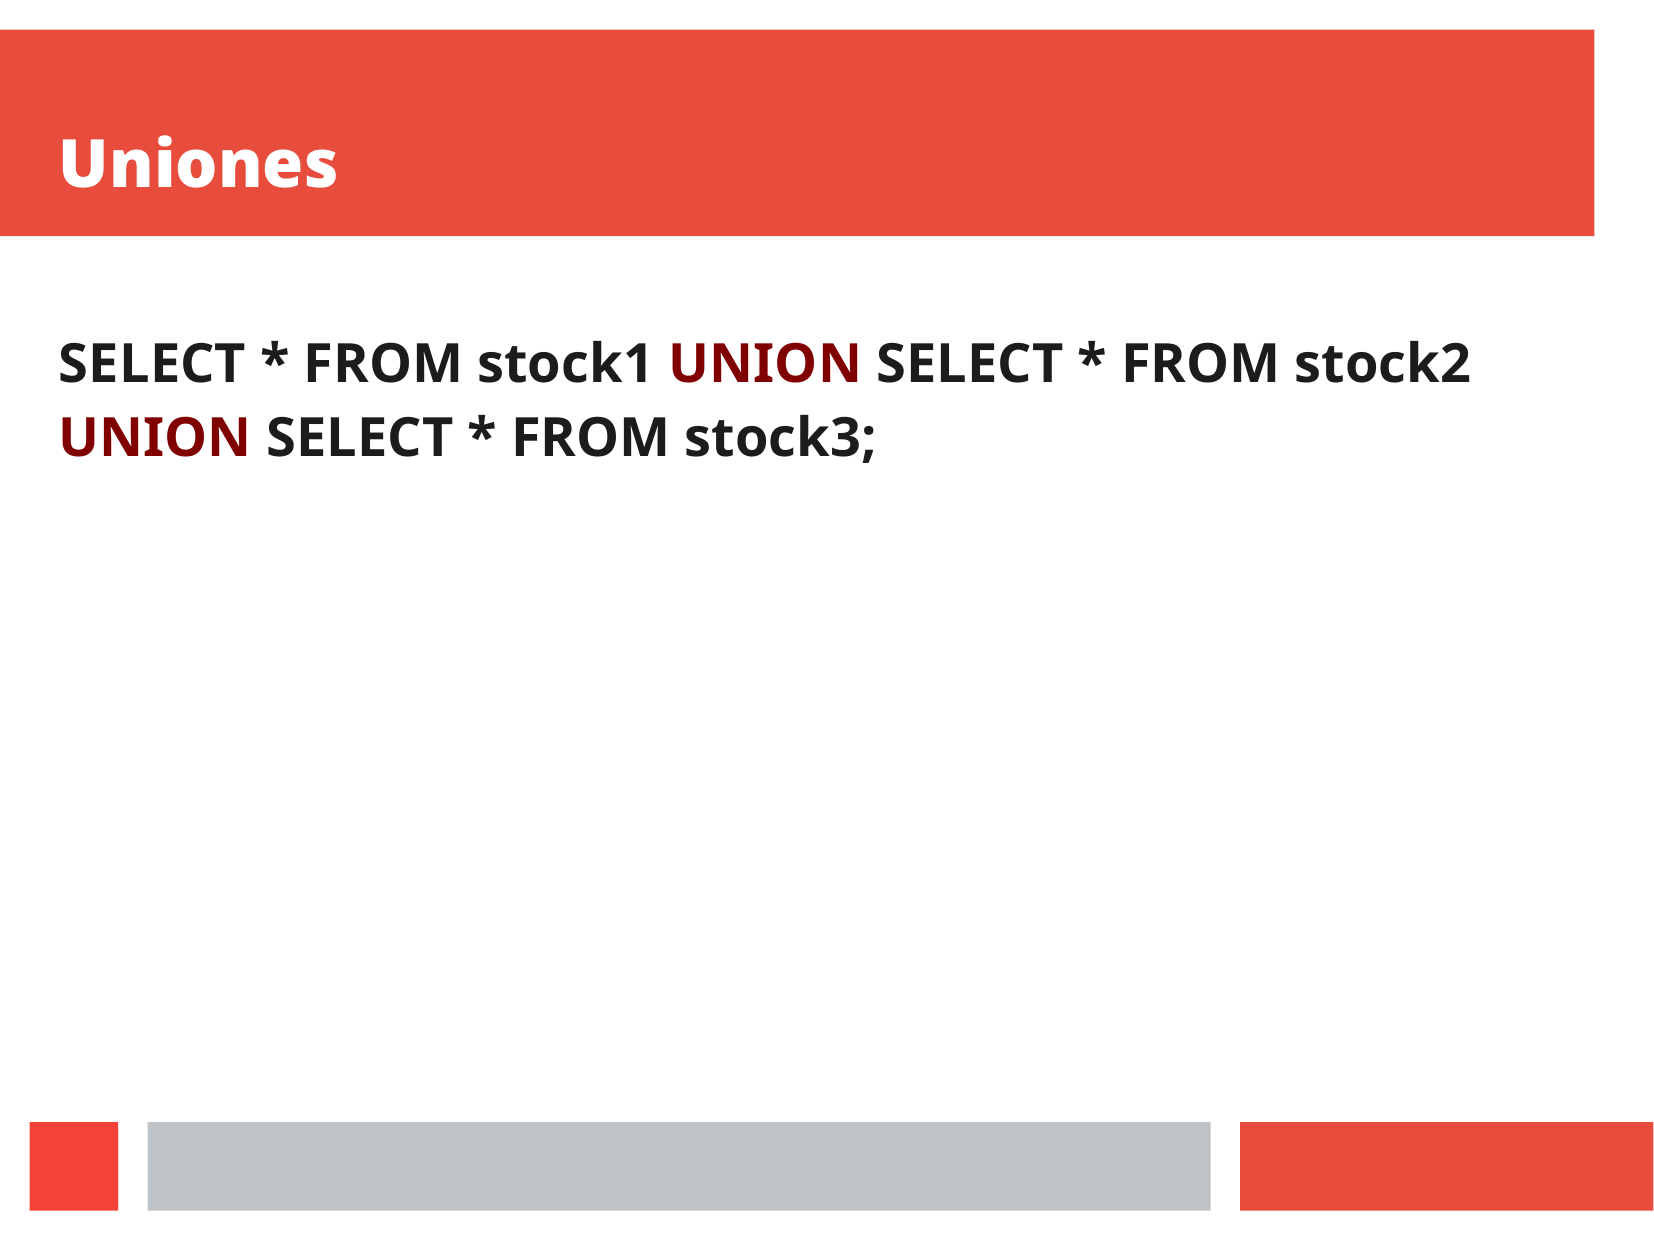

# Uniones
SELECT * FROM stock1 UNION SELECT * FROM stock2 UNION SELECT * FROM stock3;